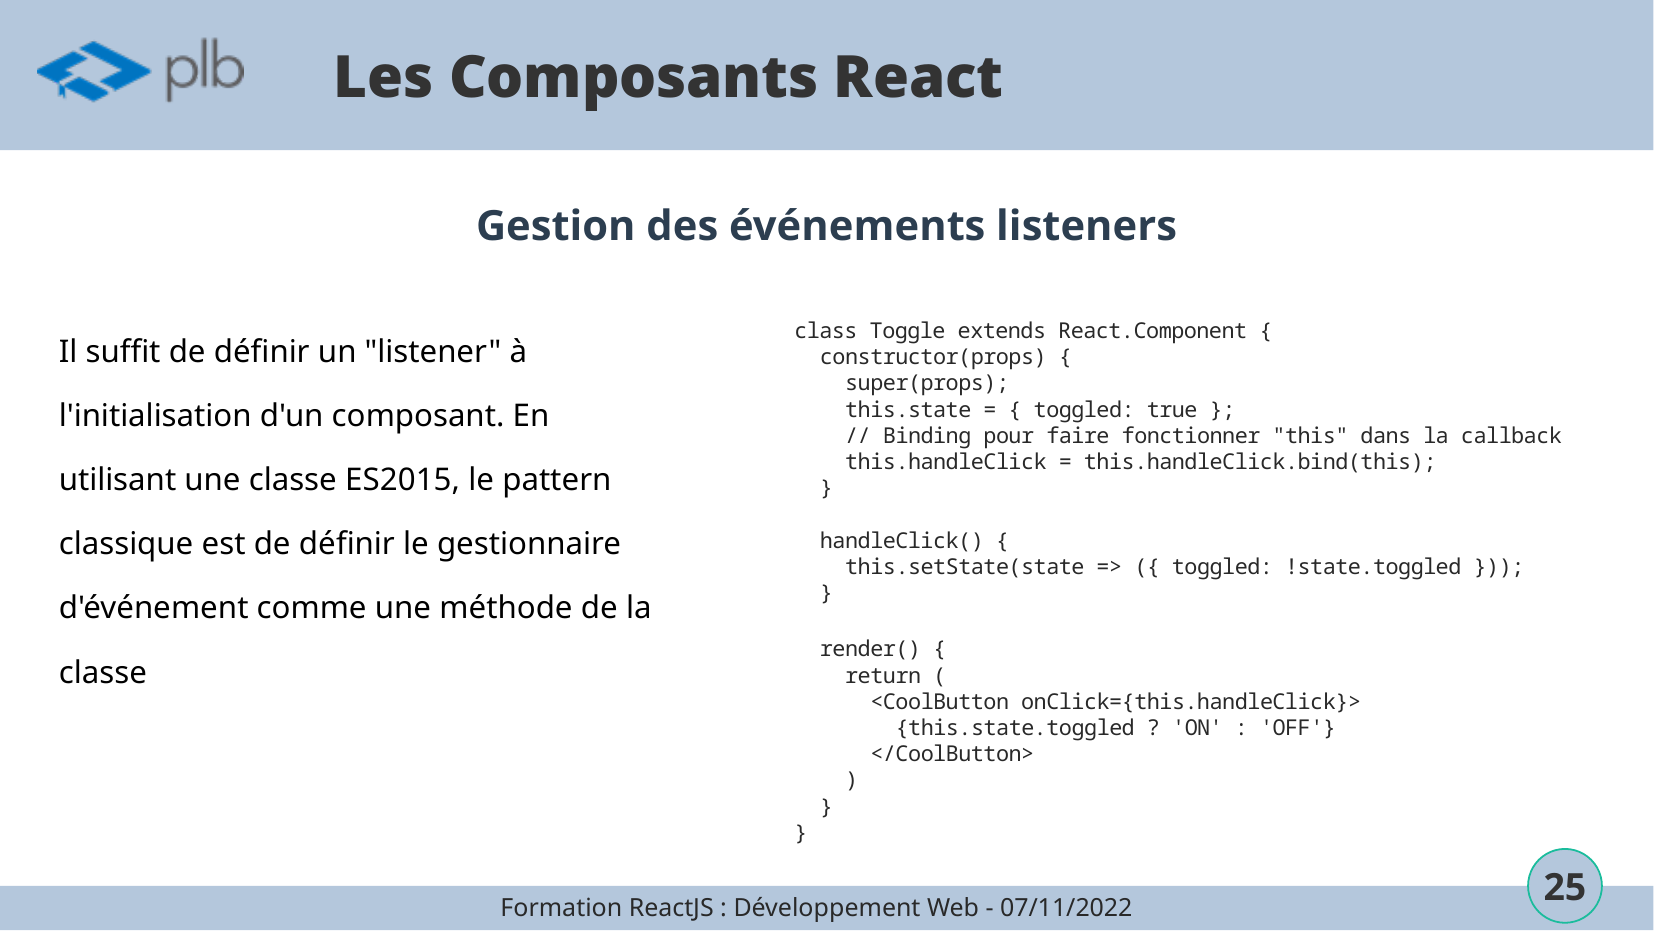

# Les Composants React
Gestion des événements listeners
Il suffit de définir un "listener" à l'initialisation d'un composant. En utilisant une classe ES2015, le pattern classique est de définir le gestionnaire d'événement comme une méthode de la classe
class Toggle extends React.Component {
 constructor(props) {
 super(props);
 this.state = { toggled: true };
 // Binding pour faire fonctionner "this" dans la callback
 this.handleClick = this.handleClick.bind(this);
 }
 handleClick() {
 this.setState(state => ({ toggled: !state.toggled }));
 }
 render() {
 return (
 <CoolButton onClick={this.handleClick}>
 {this.state.toggled ? 'ON' : 'OFF'}
 </CoolButton>
 )
 }
}
Formation ReactJS : Développement Web - 07/11/2022